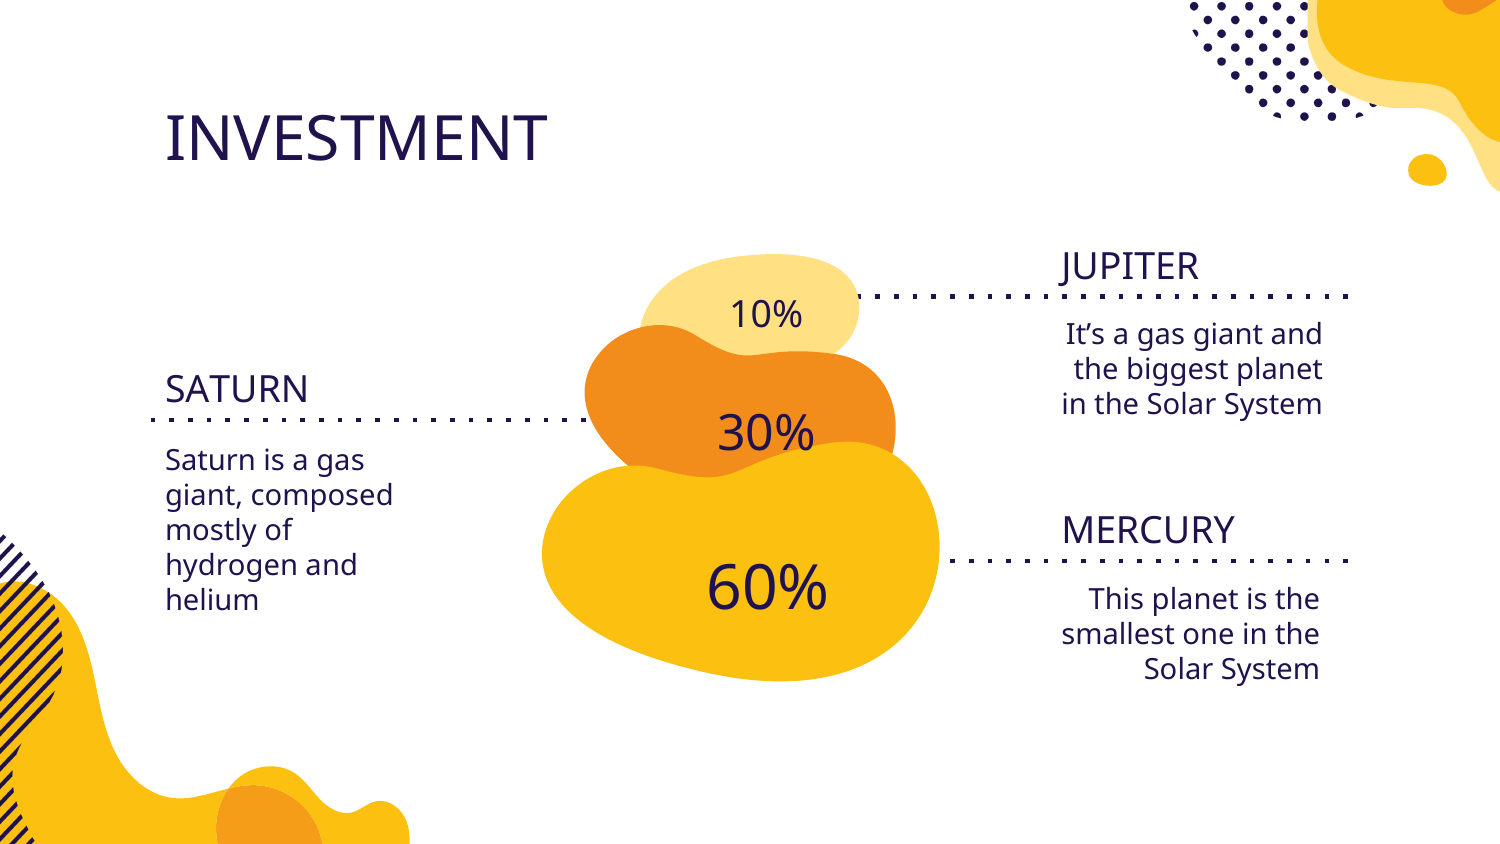

# INVESTMENT
JUPITER
10%
It’s a gas giant and the biggest planet in the Solar System
SATURN
30%
Saturn is a gas giant, composed mostly of hydrogen and helium
MERCURY
60%
This planet is the smallest one in the Solar System